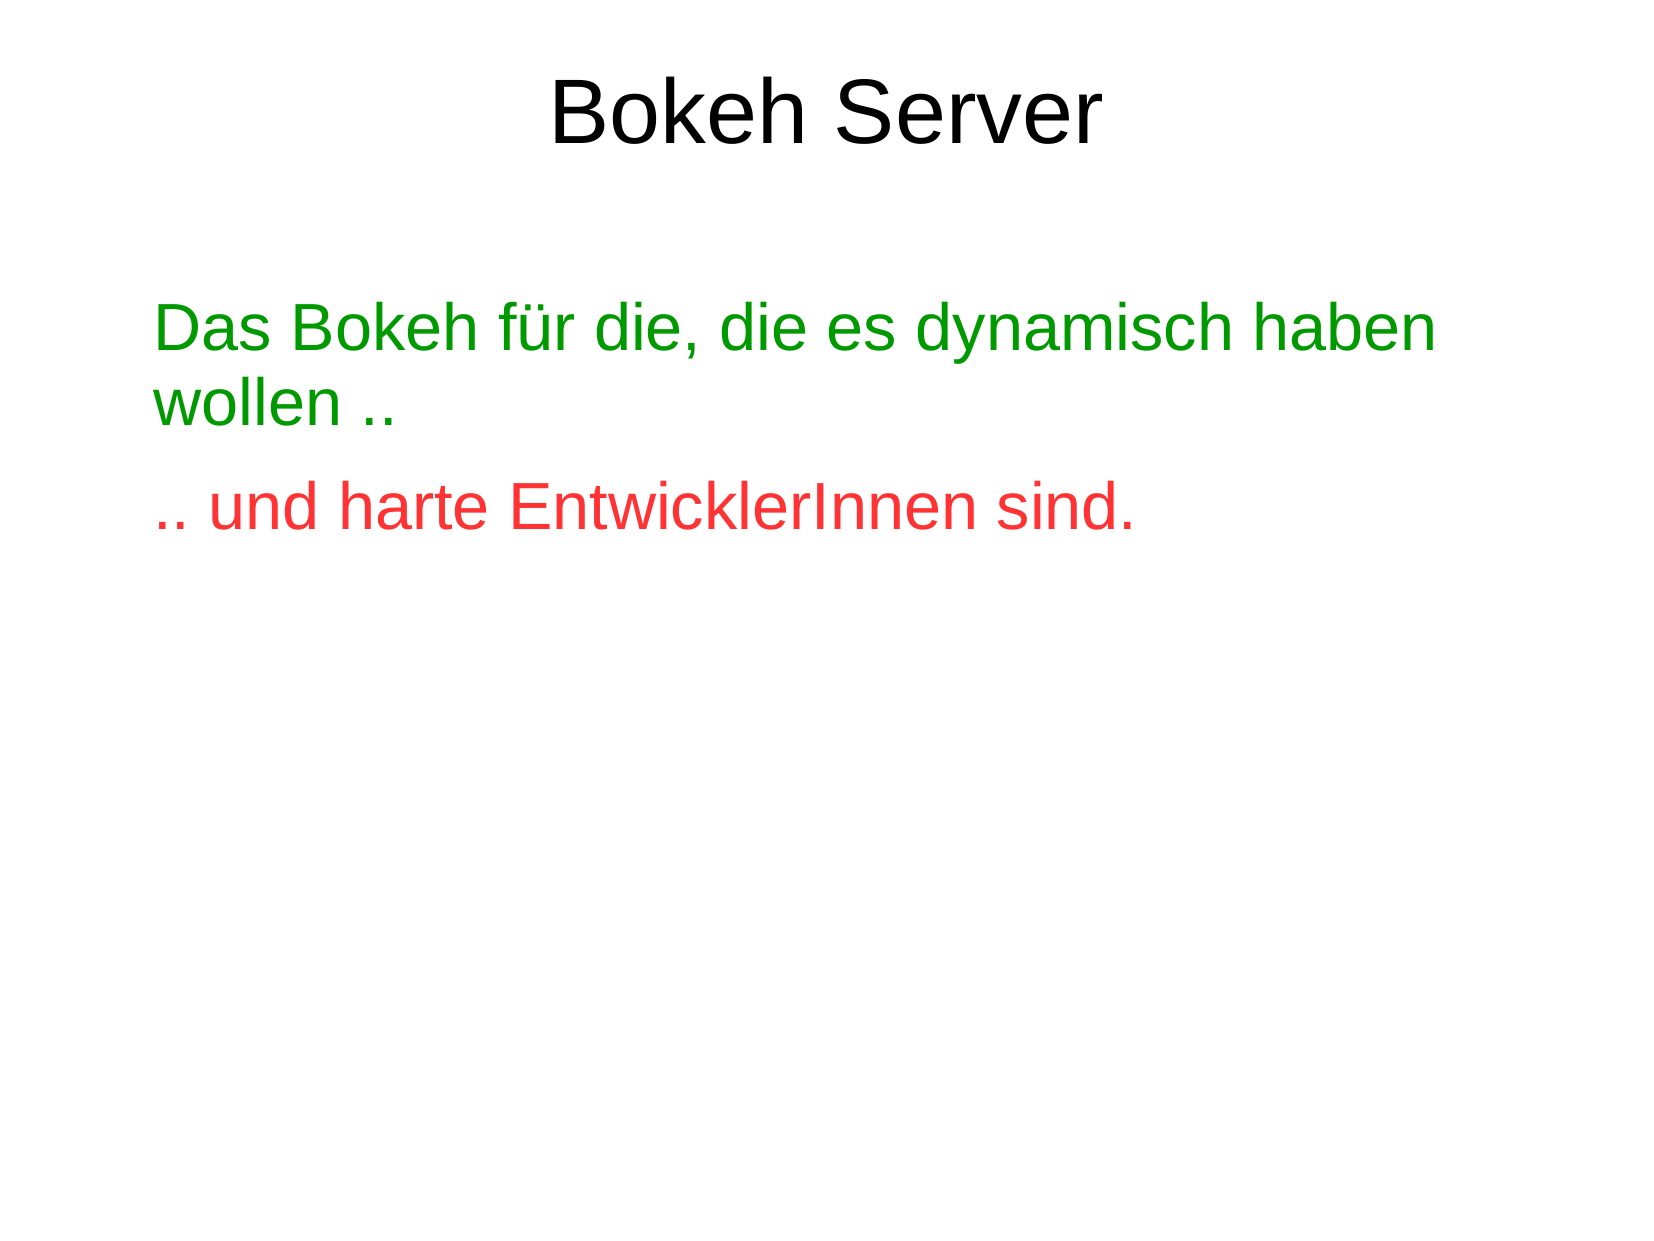

# Bokeh Server
Das Bokeh für die, die es dynamisch haben wollen ..
.. und harte EntwicklerInnen sind.